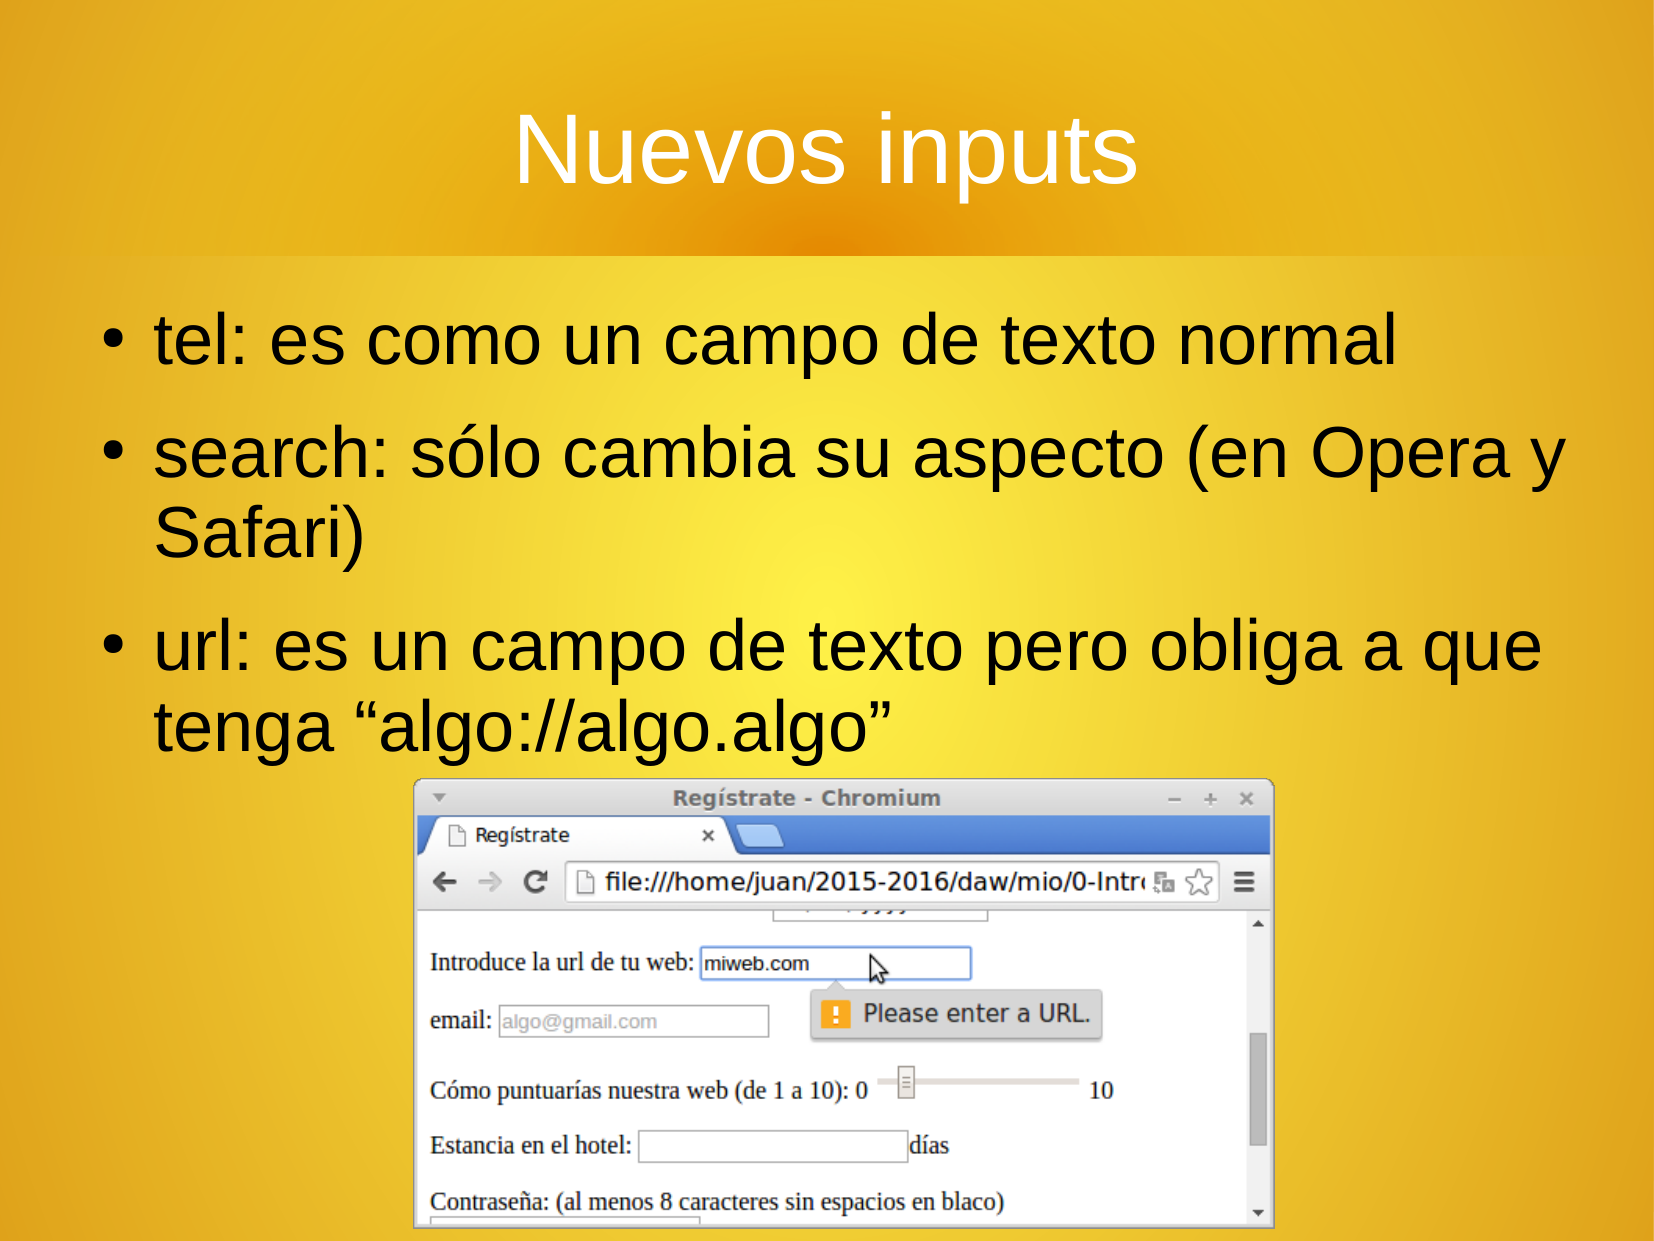

# Nuevos inputs
tel: es como un campo de texto normal
search: sólo cambia su aspecto (en Opera y Safari)
url: es un campo de texto pero obliga a que tenga “algo://algo.algo”